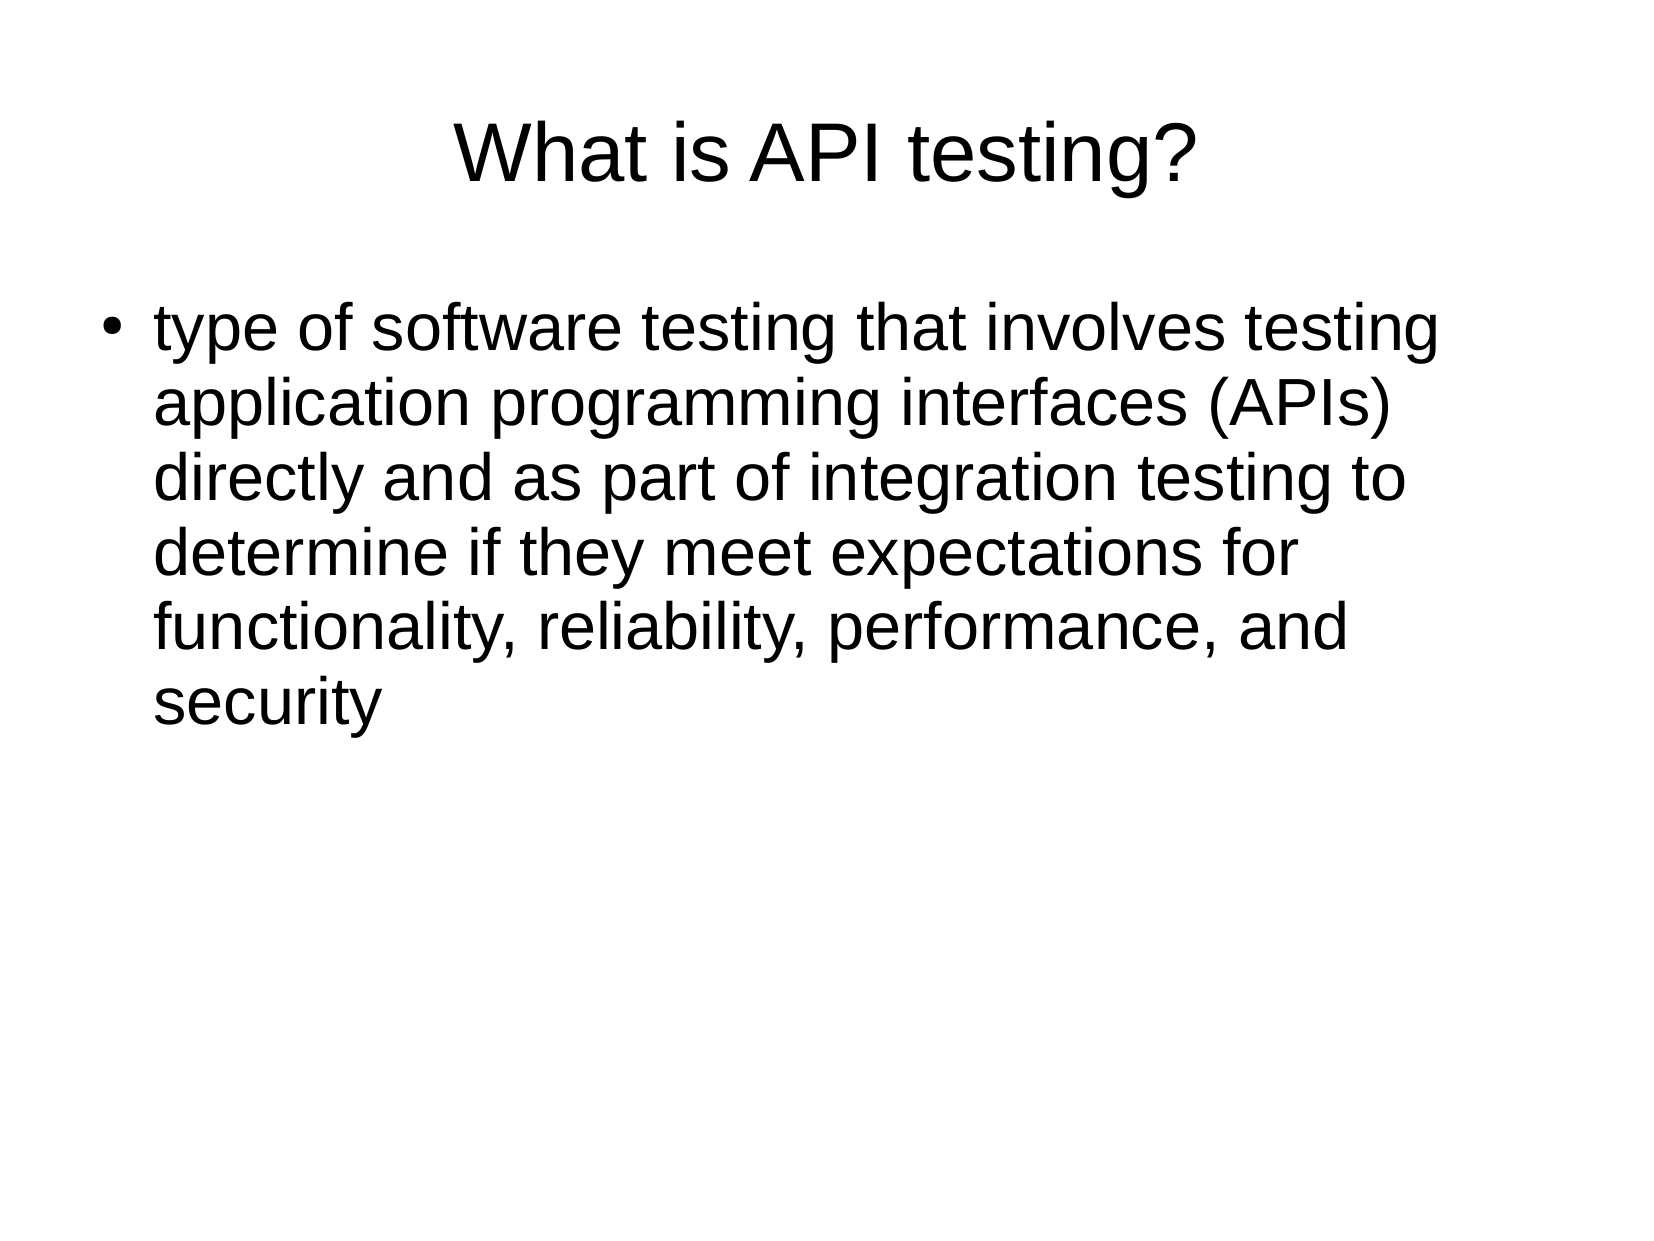

# What is API testing?
type of software testing that involves testing application programming interfaces (APIs) directly and as part of integration testing to determine if they meet expectations for functionality, reliability, performance, and security